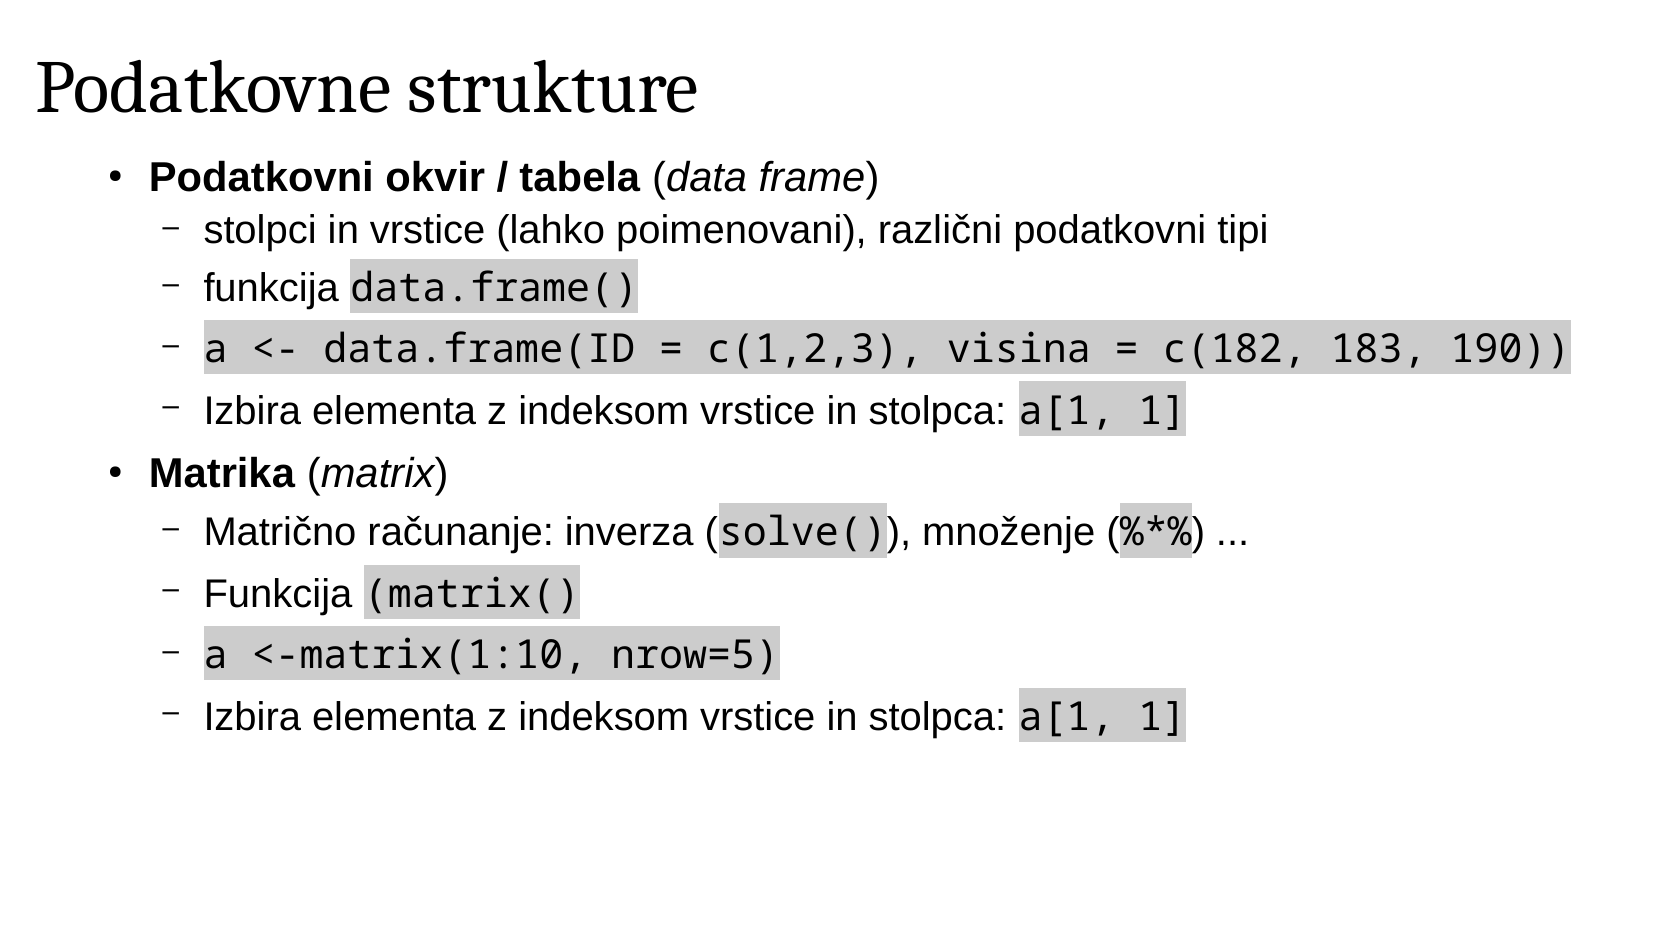

# Podatkovne strukture
Podatkovni okvir / tabela (data frame)
stolpci in vrstice (lahko poimenovani), različni podatkovni tipi
funkcija data.frame()
a <- data.frame(ID = c(1,2,3), visina = c(182, 183, 190))
Izbira elementa z indeksom vrstice in stolpca: a[1, 1]
Matrika (matrix)
Matrično računanje: inverza (solve()), množenje (%*%) ...
Funkcija (matrix()
a <-matrix(1:10, nrow=5)
Izbira elementa z indeksom vrstice in stolpca: a[1, 1]